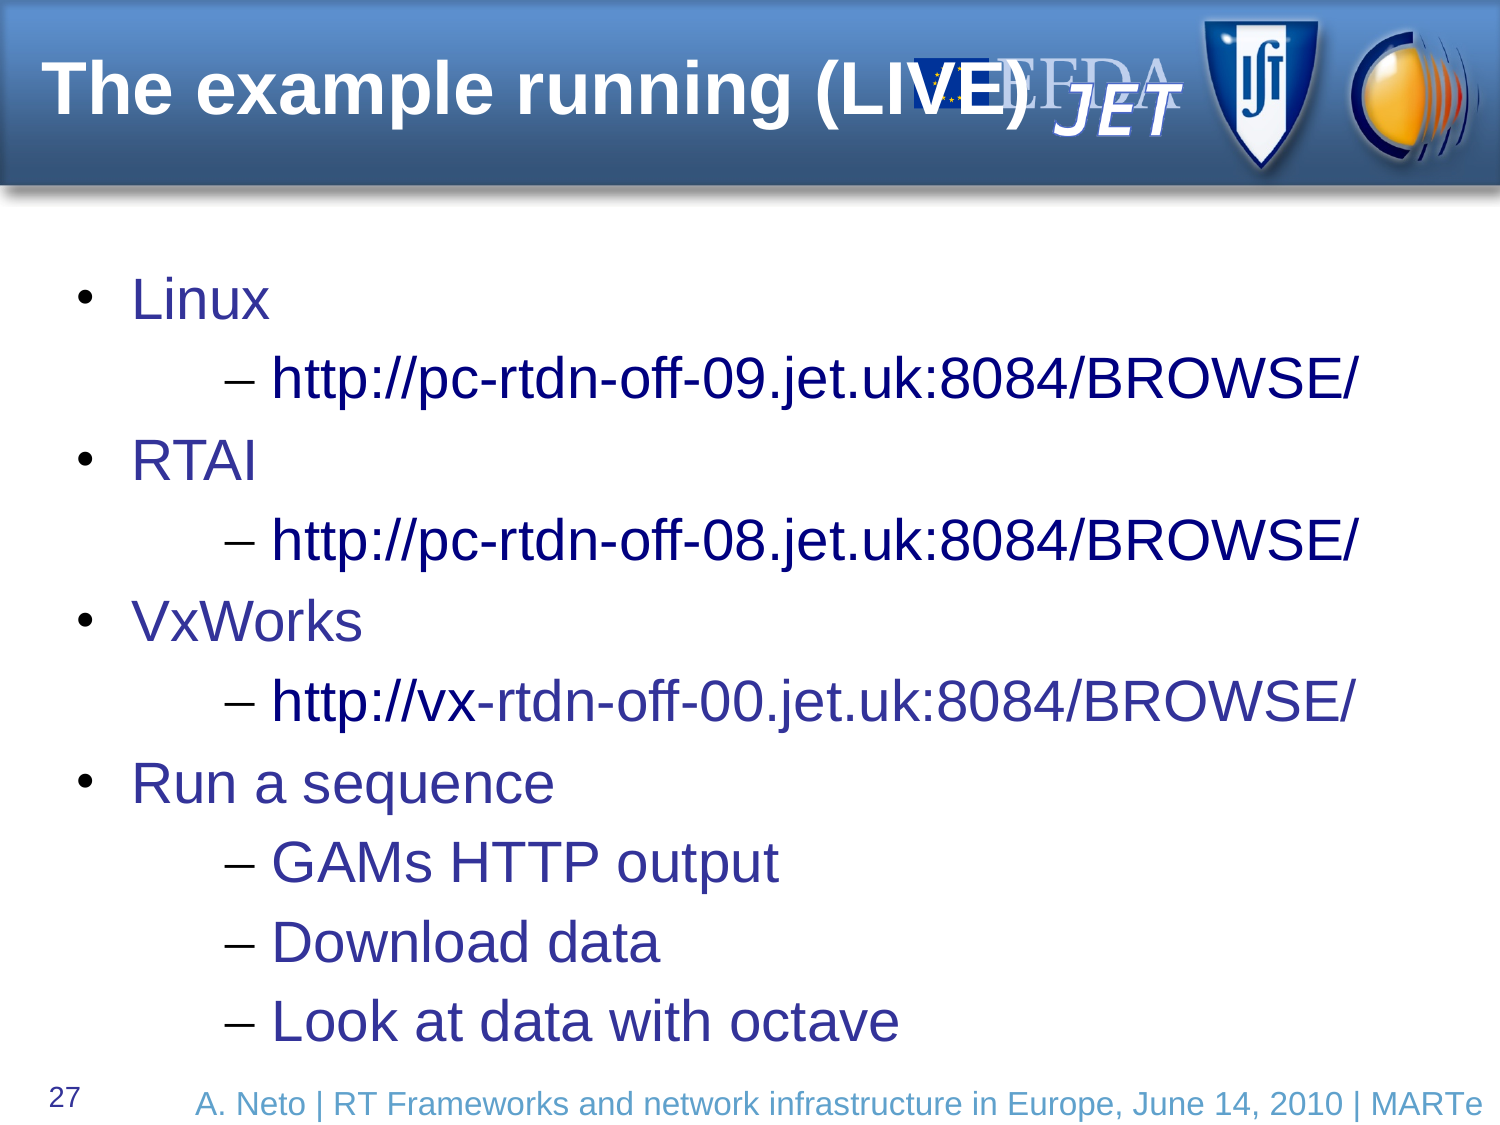

# The example running (LIVE)
Linux
http://pc-rtdn-off-09.jet.uk:8084/BROWSE/
RTAI
http://pc-rtdn-off-08.jet.uk:8084/BROWSE/
VxWorks
http://vx-rtdn-off-00.jet.uk:8084/BROWSE/
Run a sequence
GAMs HTTP output
Download data
Look at data with octave